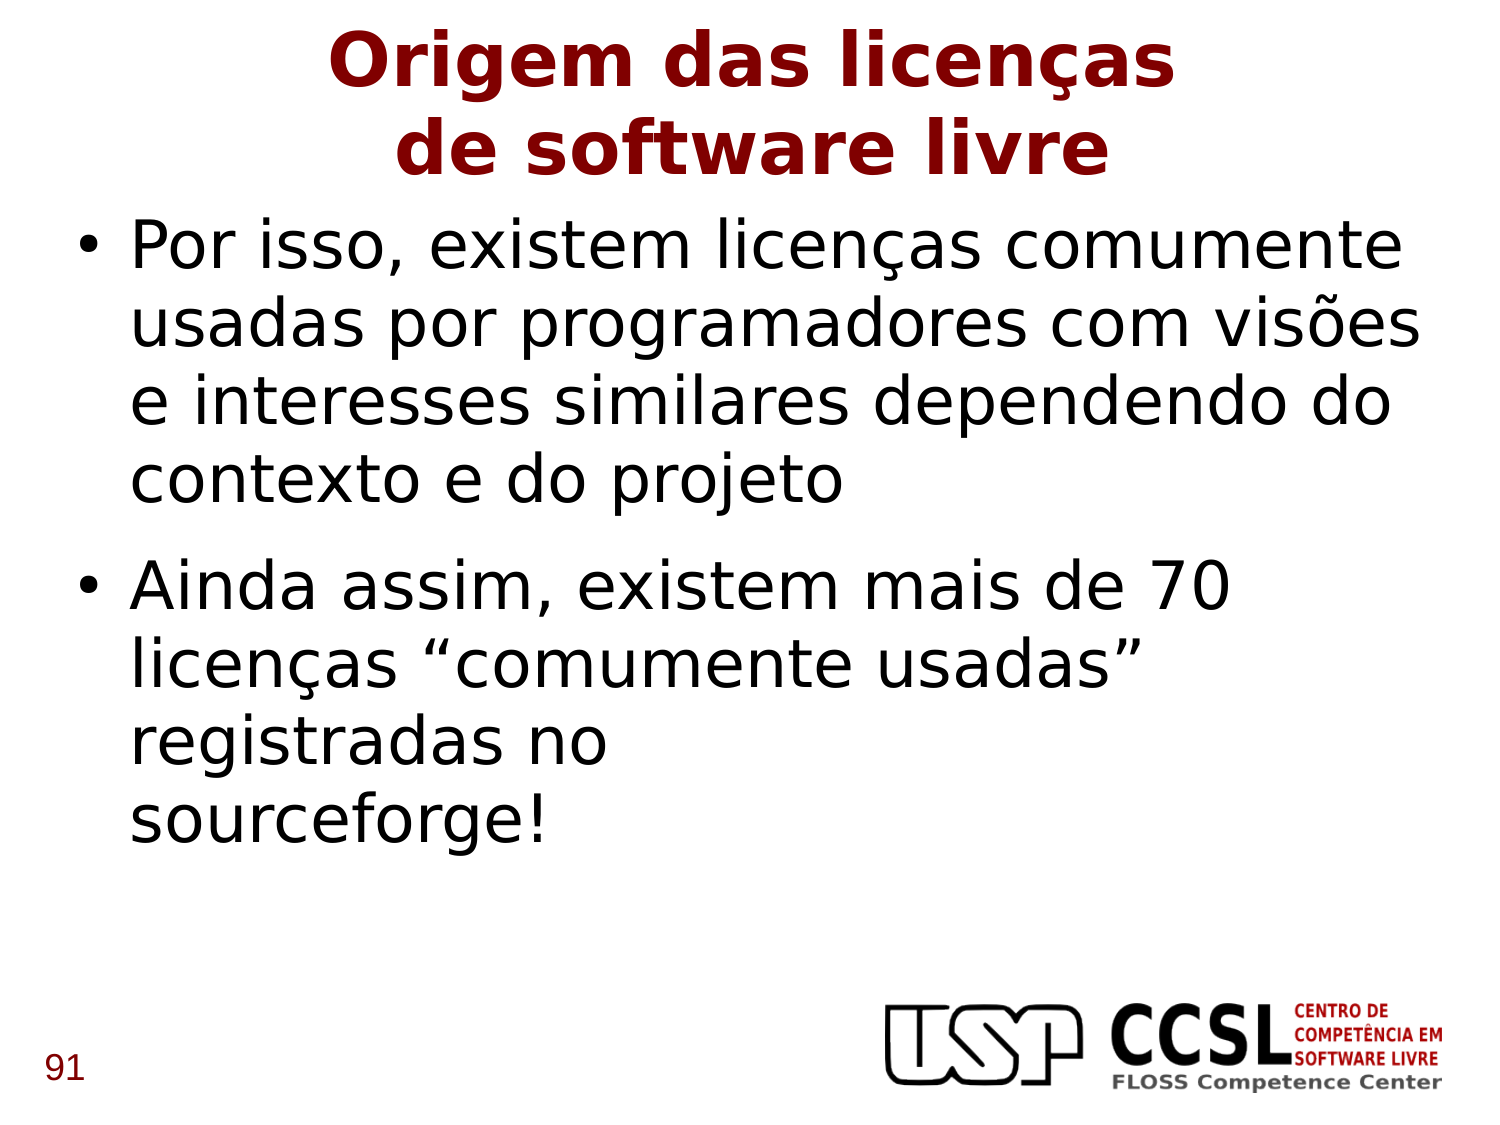

# Origem das licenças de software livre
Por isso, existem licenças comumente usadas por programadores com visões e interesses similares dependendo do contexto e do projeto
Ainda assim, existem mais de 70 licenças “comumente usadas” registradas no
sourceforge!